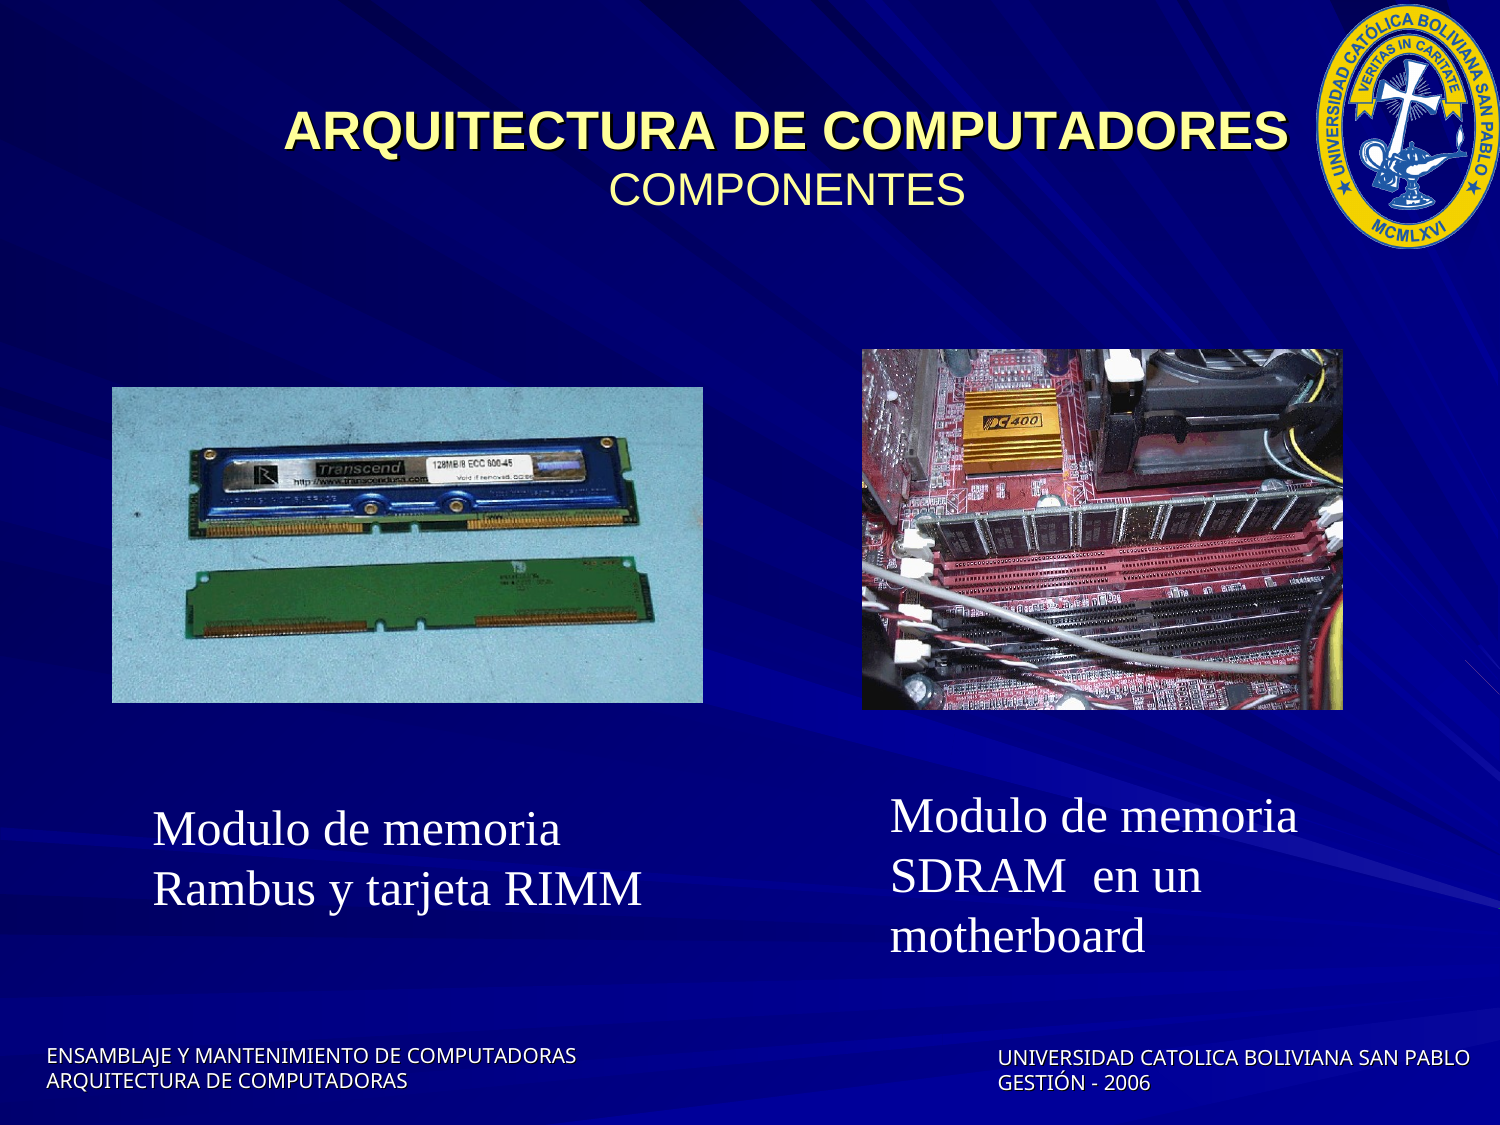

ARQUITECTURA DE COMPUTADORES
COMPONENTES
Modulo de memoria SDRAM en un motherboard
Modulo de memoria Rambus y tarjeta RIMM